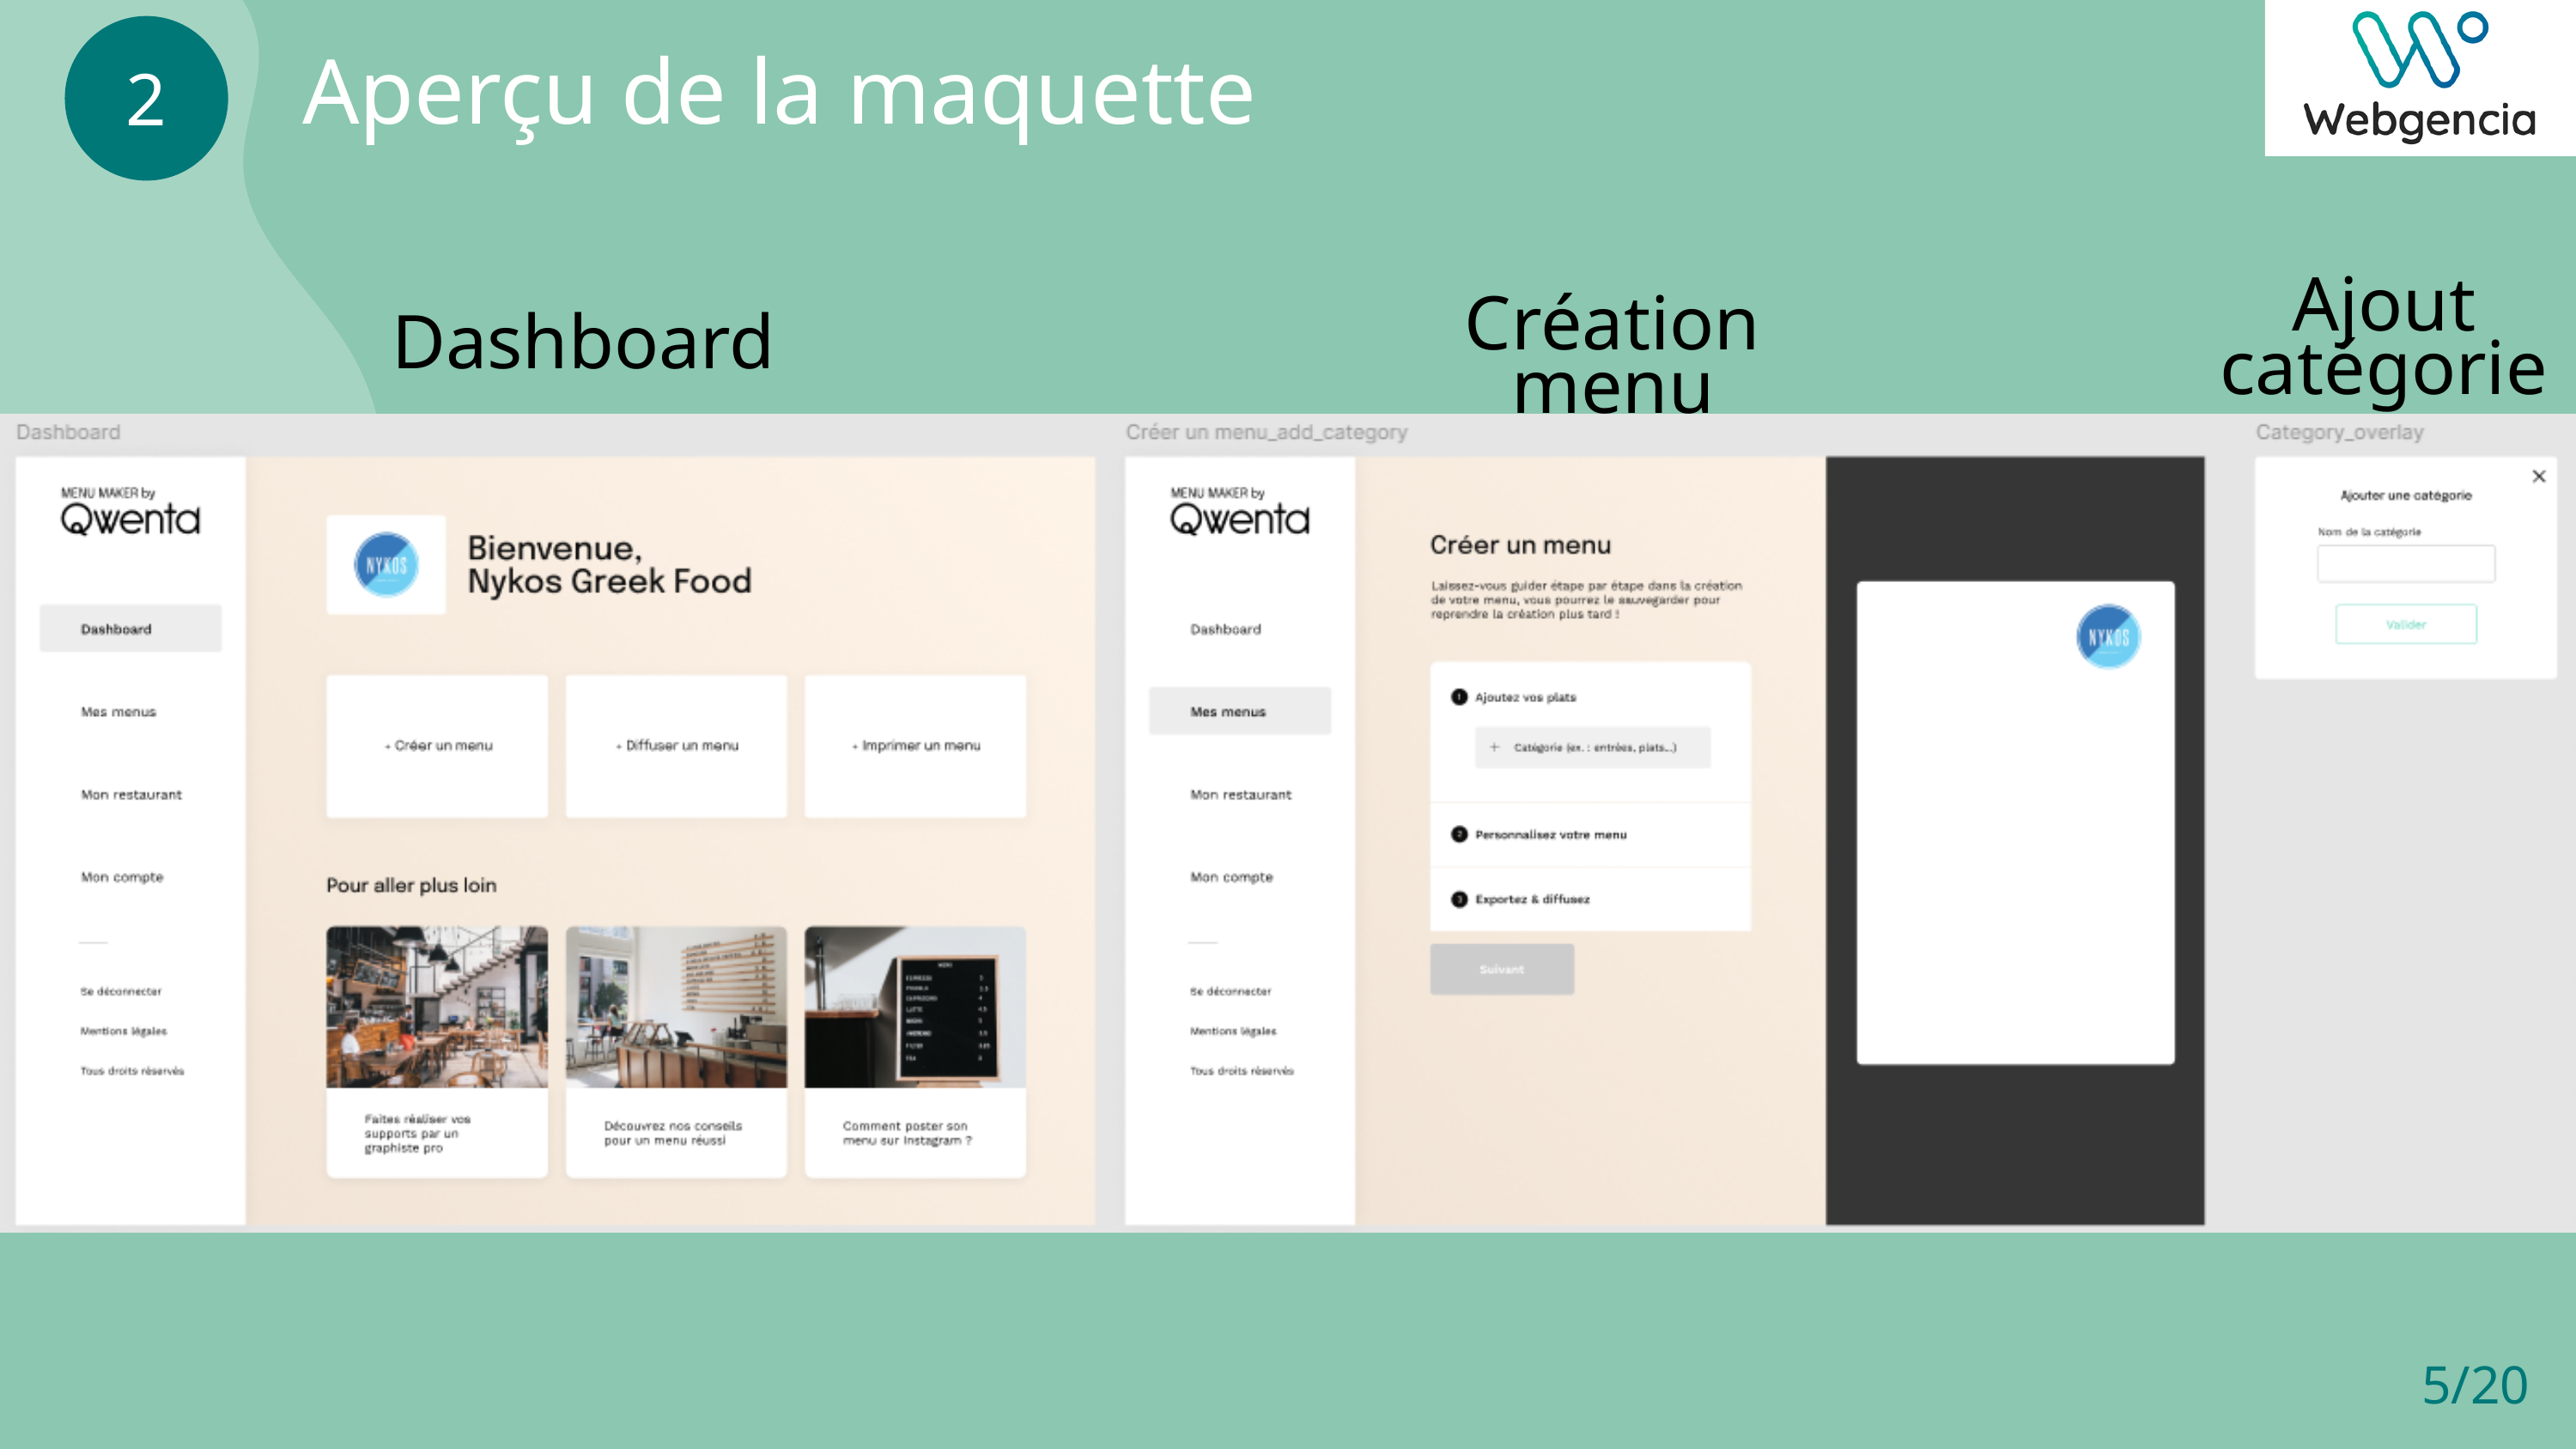

2
Aperçu de la maquette
Ajout catégorie
Création menu
Dashboard
5/20